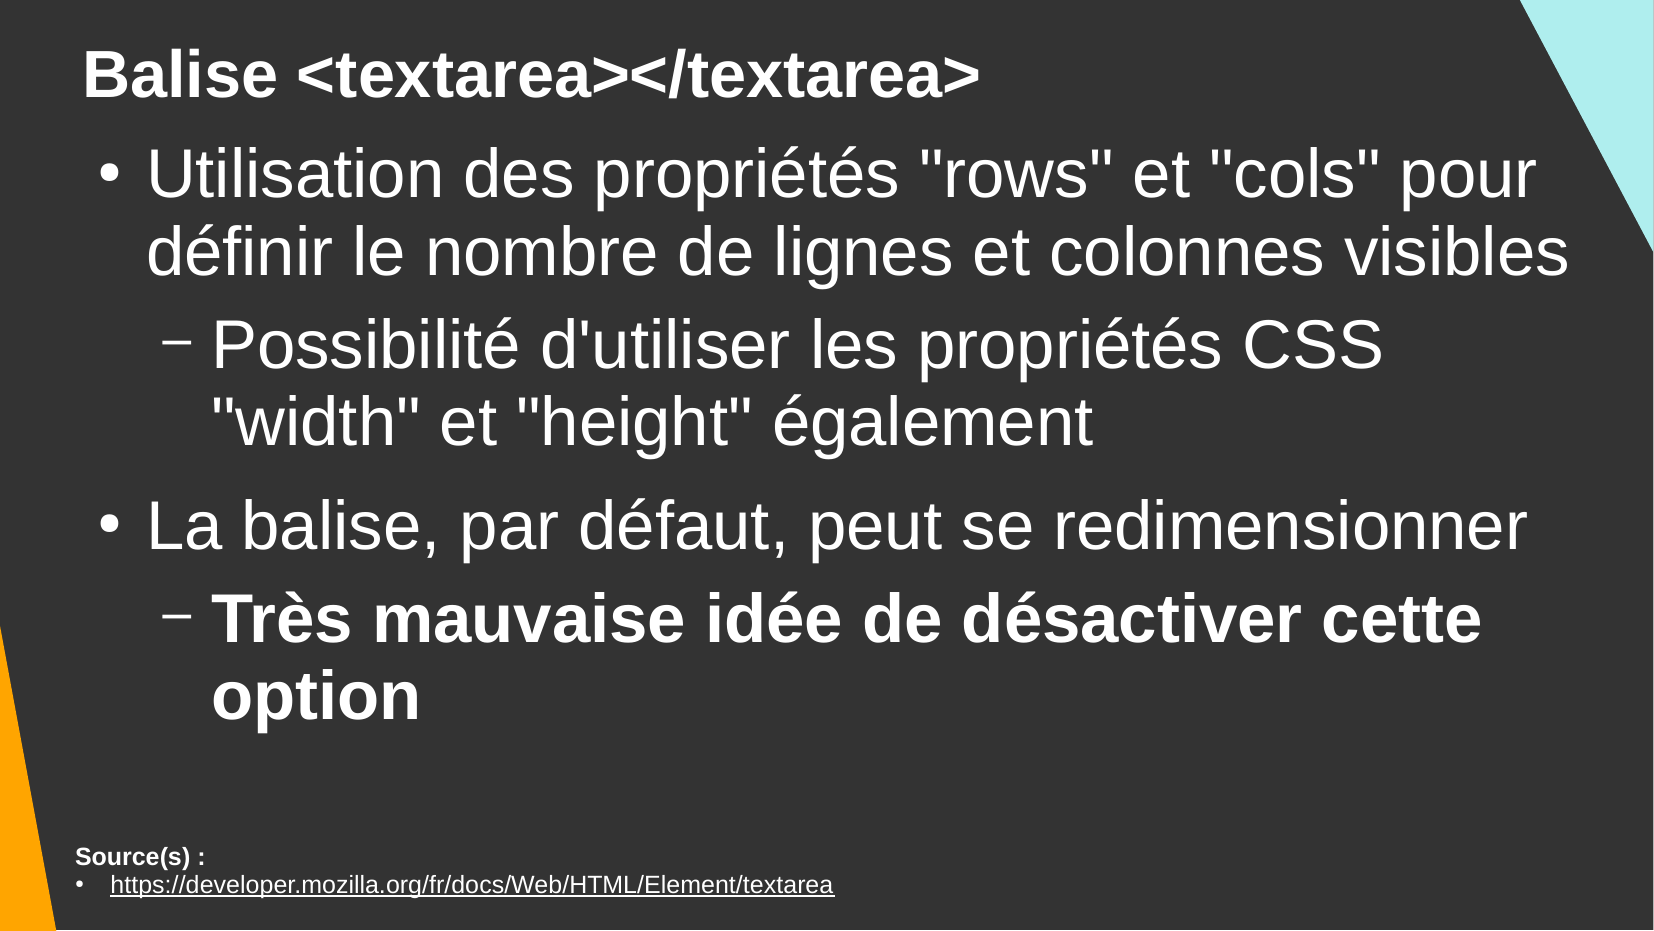

# Balise <textarea></textarea>
Utilisation des propriétés "rows" et "cols" pour définir le nombre de lignes et colonnes visibles
Possibilité d'utiliser les propriétés CSS "width" et "height" également
La balise, par défaut, peut se redimensionner
Très mauvaise idée de désactiver cette option
Source(s) :
https://developer.mozilla.org/fr/docs/Web/HTML/Element/textarea